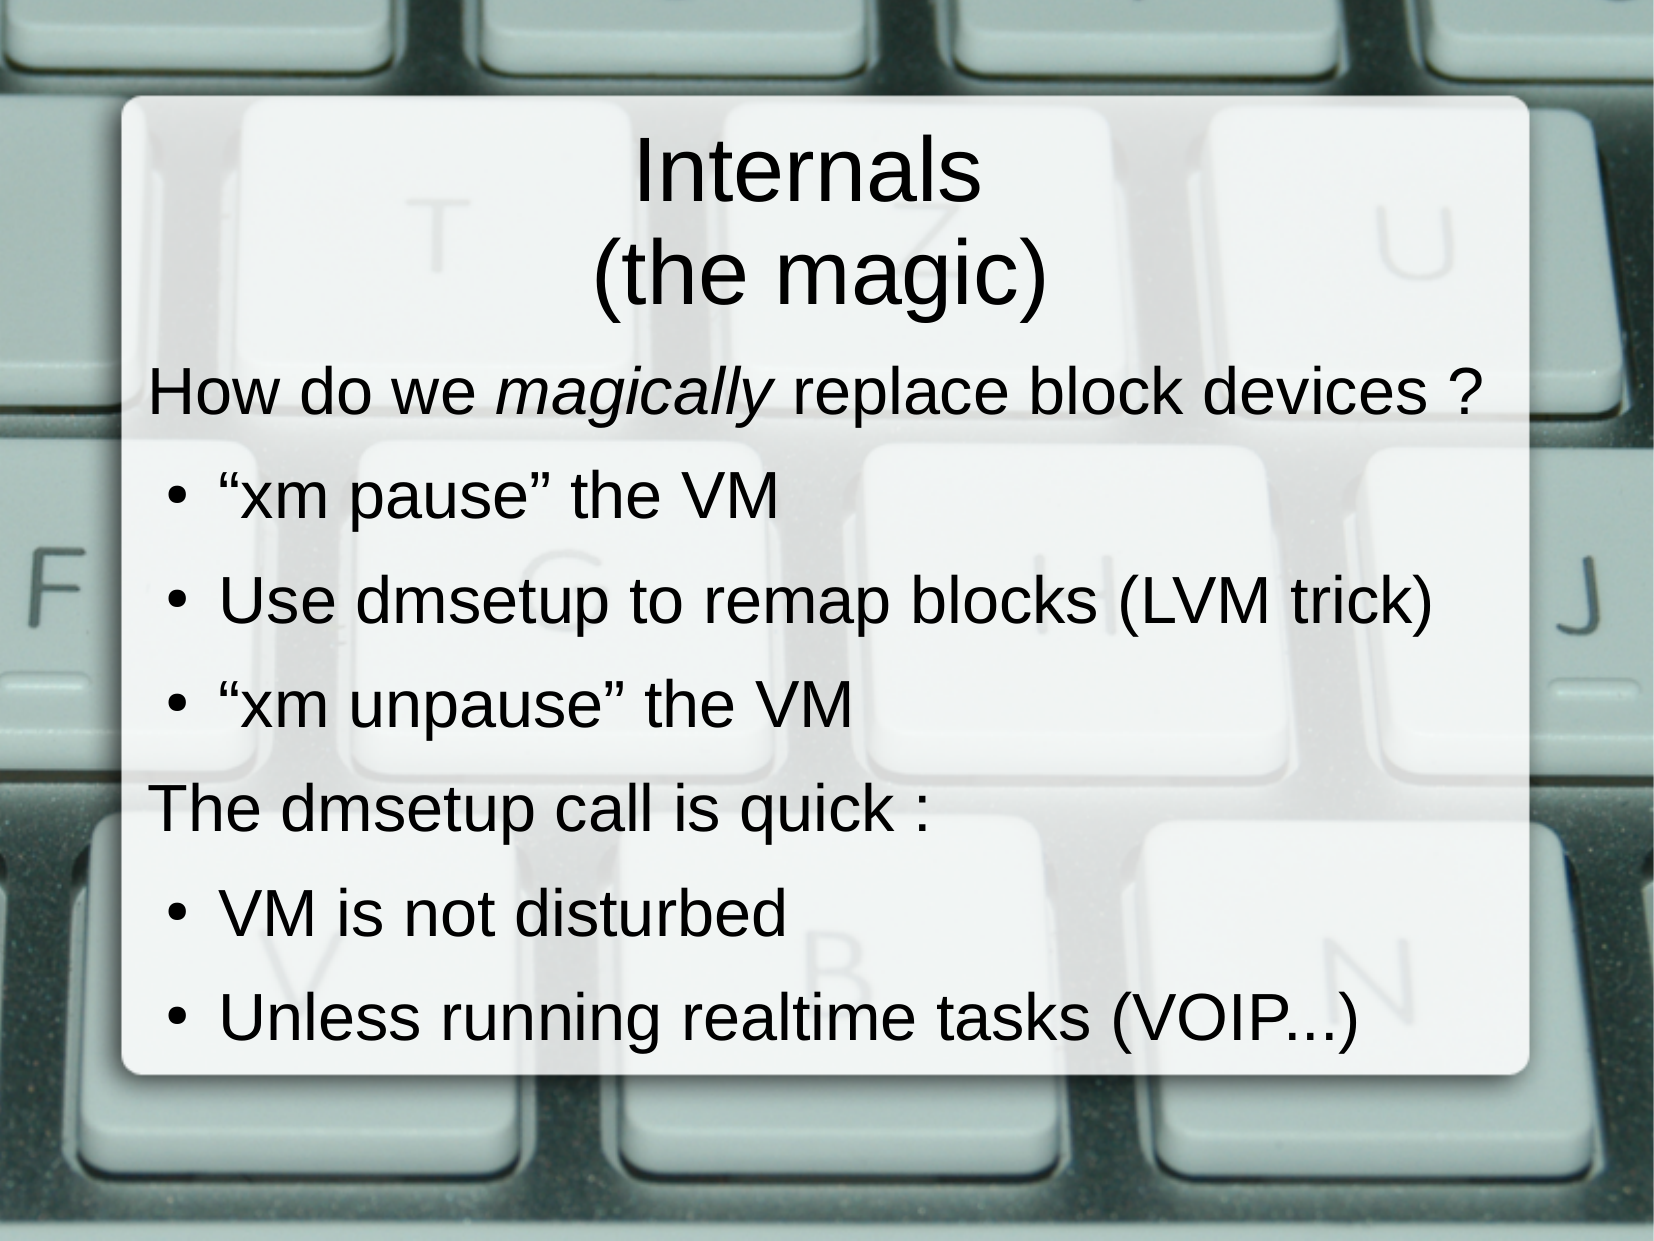

# Internals (the magic)
How do we magically replace block devices ?
“xm pause” the VM
Use dmsetup to remap blocks (LVM trick)
“xm unpause” the VM
The dmsetup call is quick :
VM is not disturbed
Unless running realtime tasks (VOIP...)